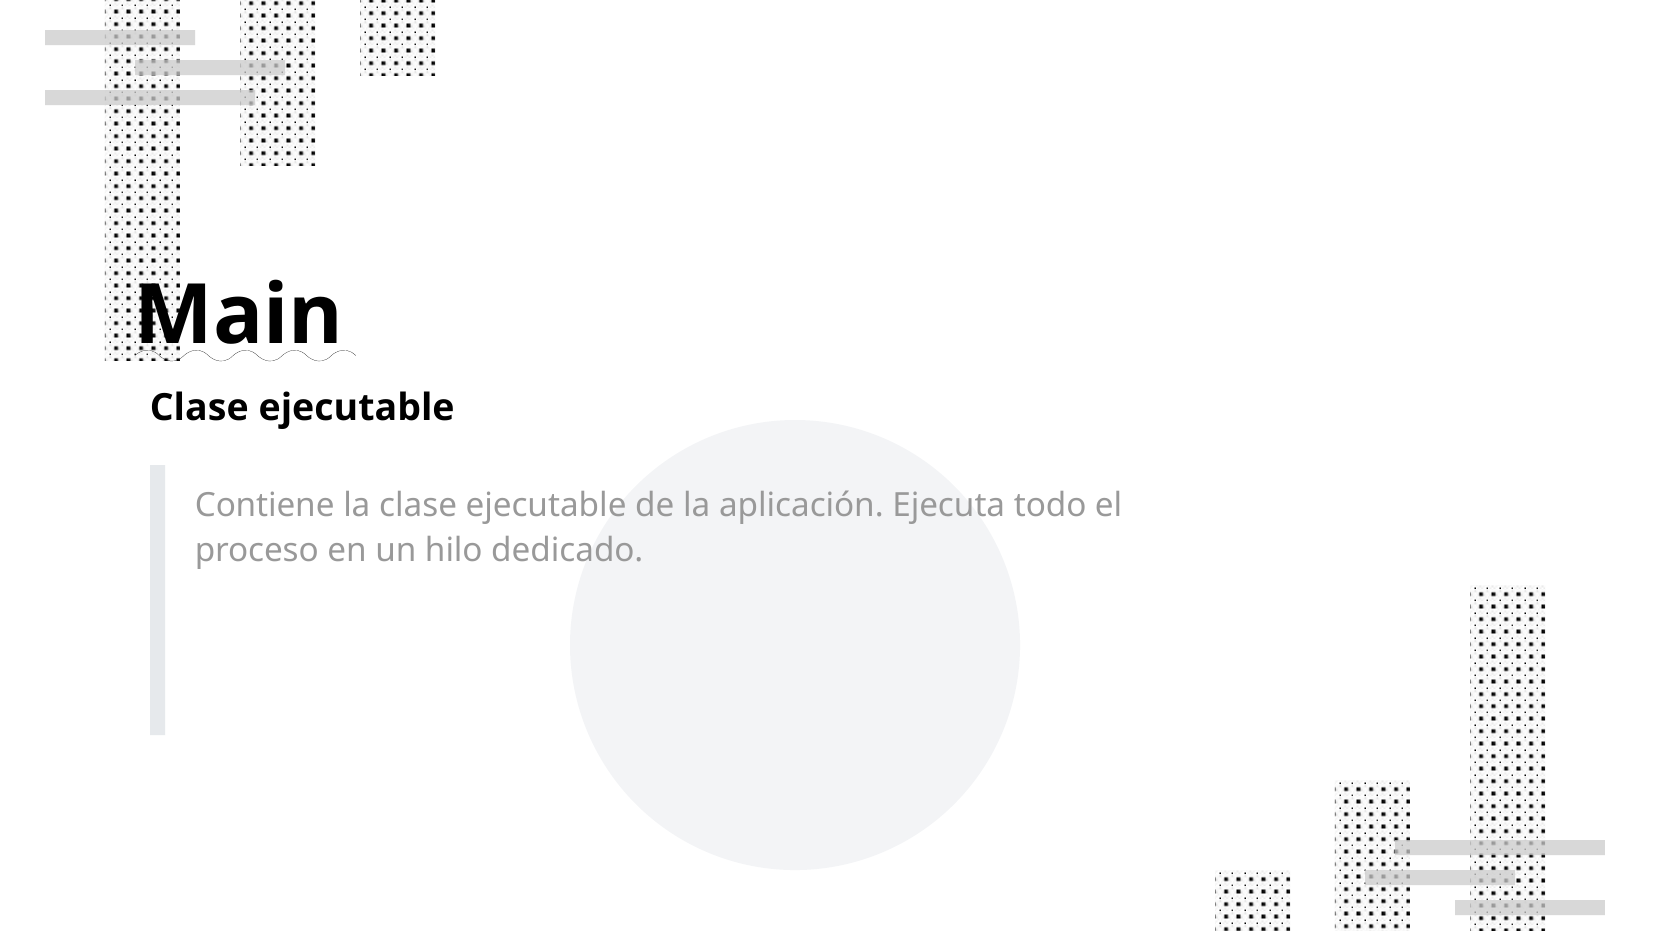

Main
Clase ejecutable
Contiene la clase ejecutable de la aplicación. Ejecuta todo el proceso en un hilo dedicado.